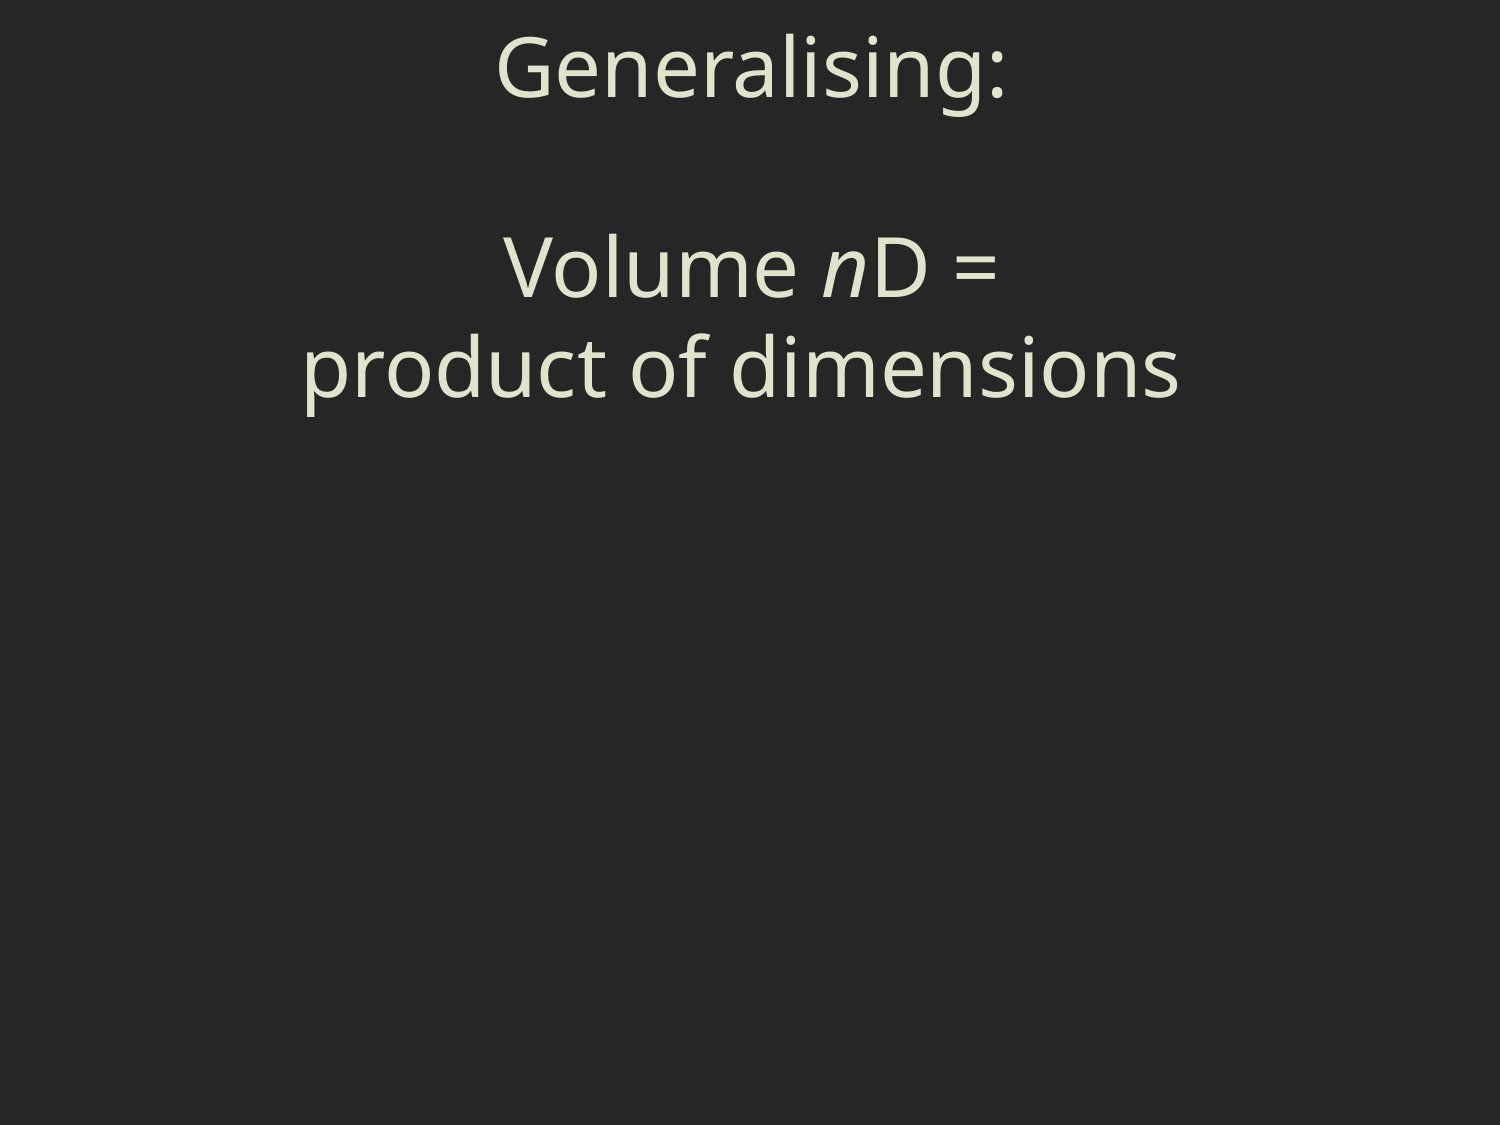

Generalising:
Volume nD =
product of dimensions